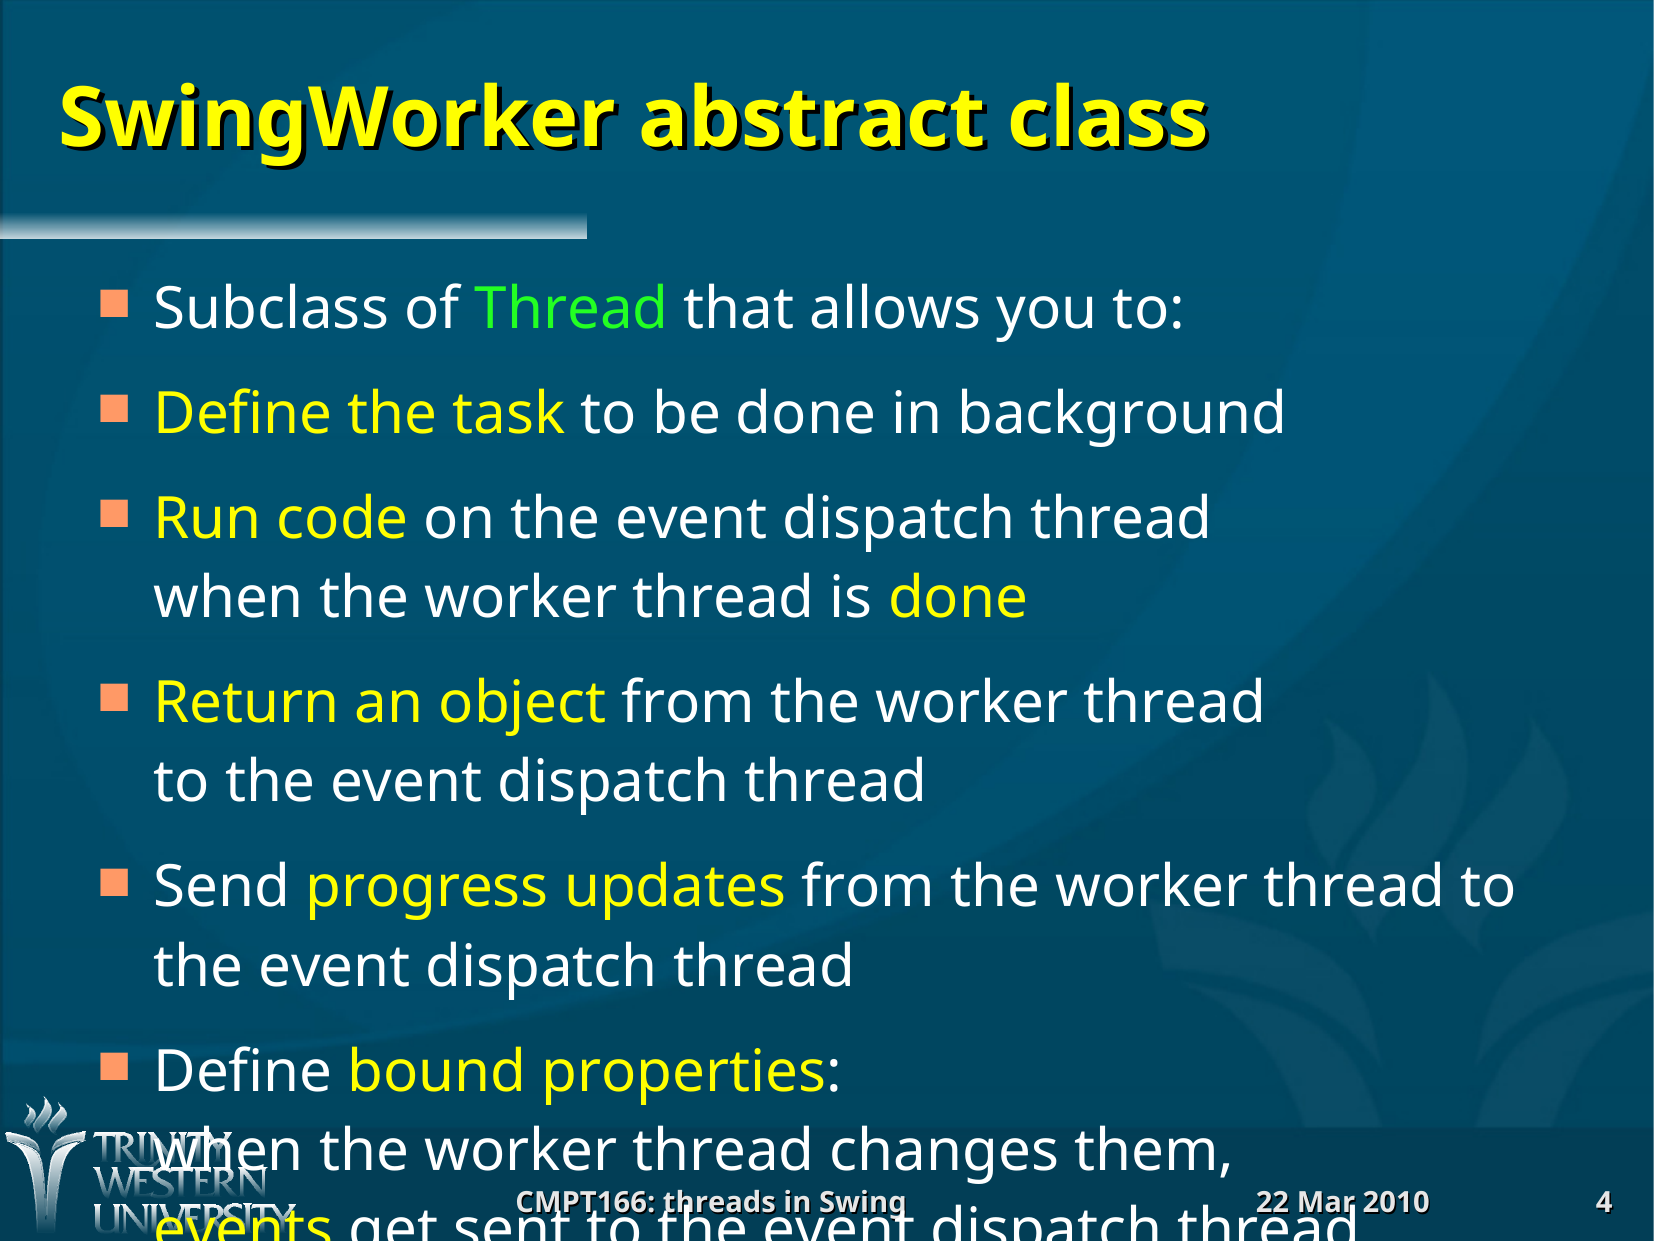

# SwingWorker abstract class
Subclass of Thread that allows you to:
Define the task to be done in background
Run code on the event dispatch thread
when the worker thread is done
Return an object from the worker thread
to the event dispatch thread
Send progress updates from the worker thread to the event dispatch thread
Define bound properties:
when the worker thread changes them,
events get sent to the event dispatch thread
CMPT166: threads in Swing
22 Mar 2010
4